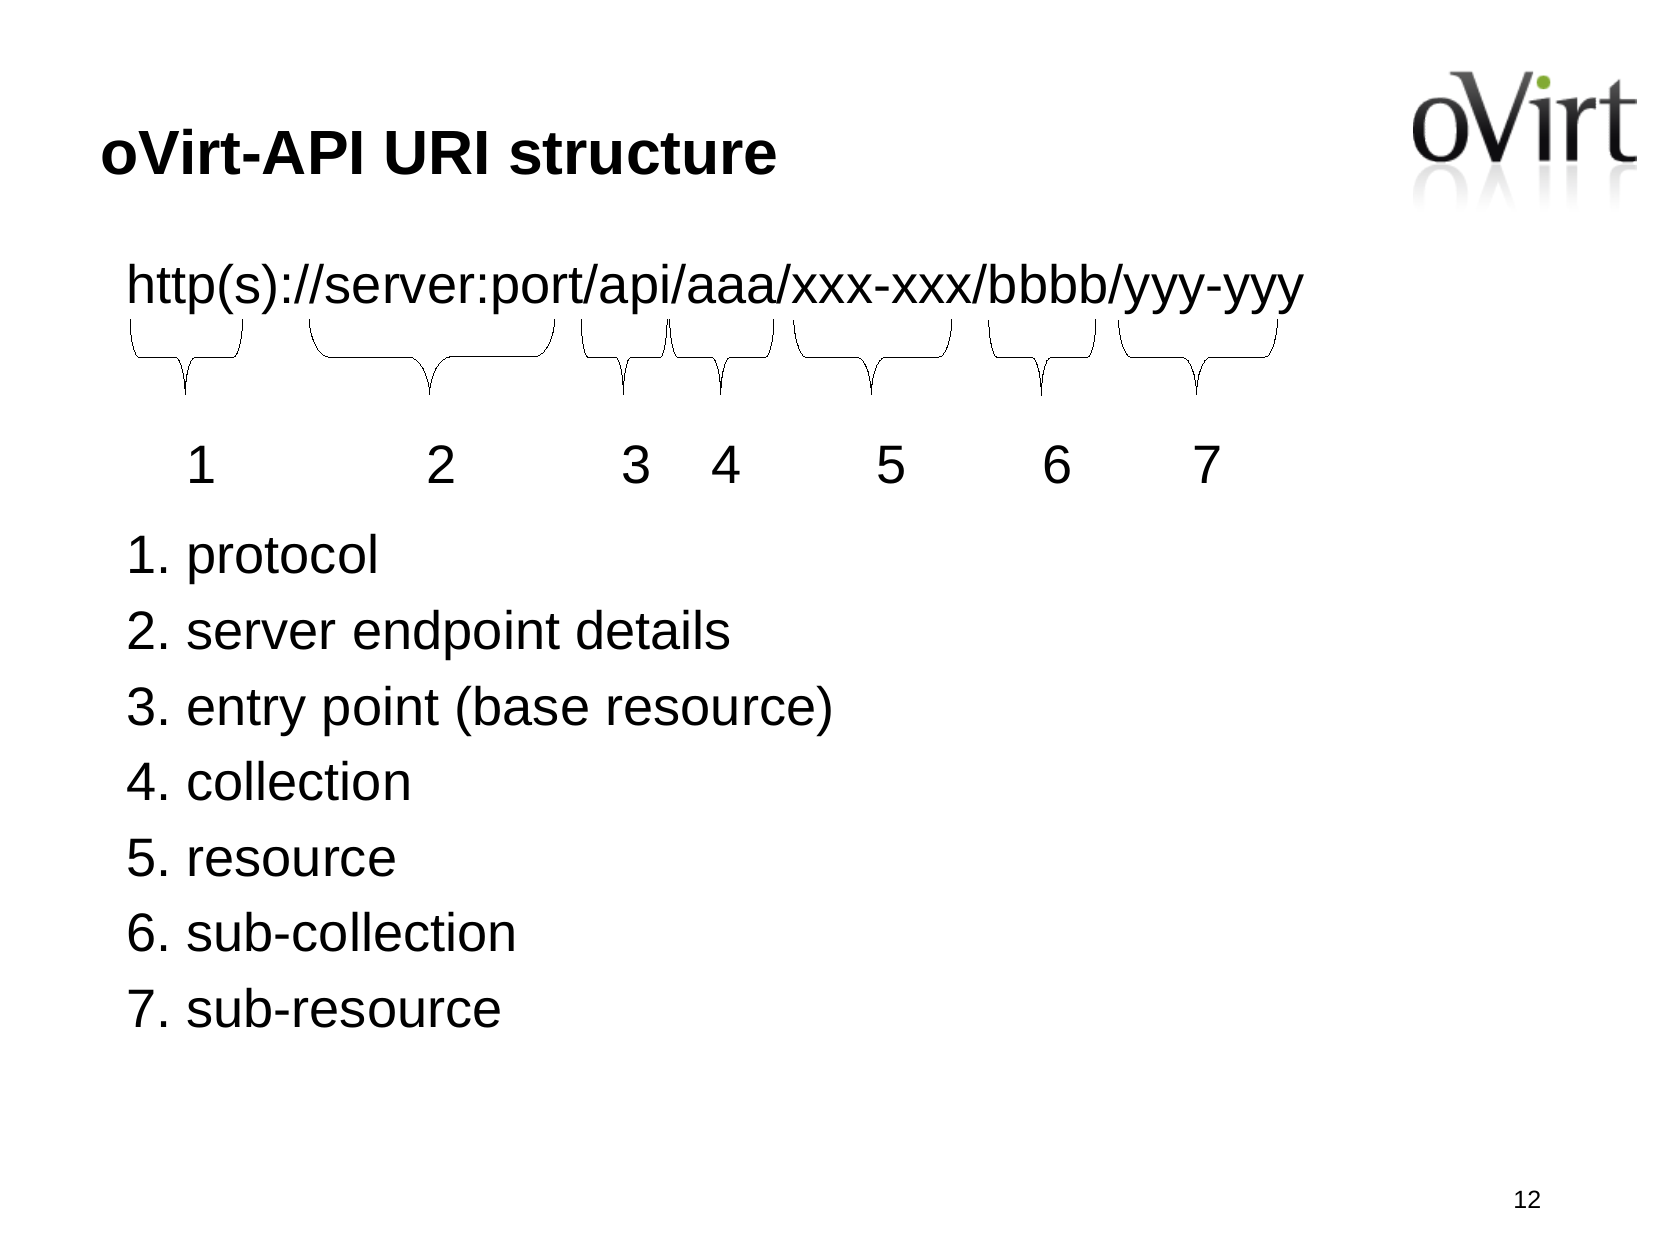

# oVirt-API URI structure
http(s)://server:port/api/aaa/xxx-xxx/bbbb/yyy-yyy
 1 2 3 4 5 6 7
1. protocol
2. server endpoint details
3. entry point (base resource)
4. collection
5. resource
6. sub-collection
7. sub-resource